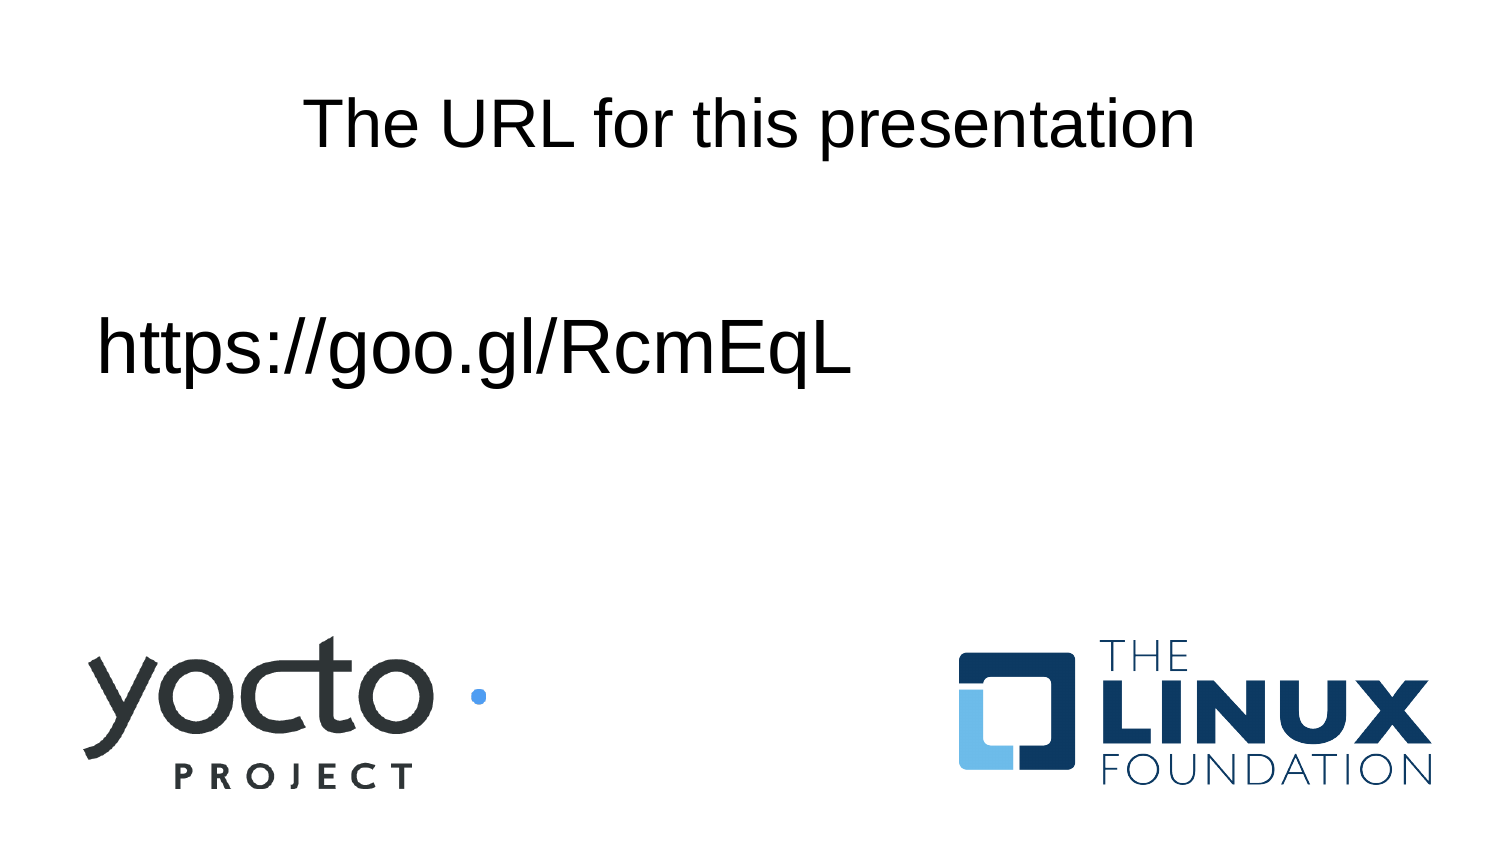

# The URL for this presentation
https://goo.gl/RcmEqL